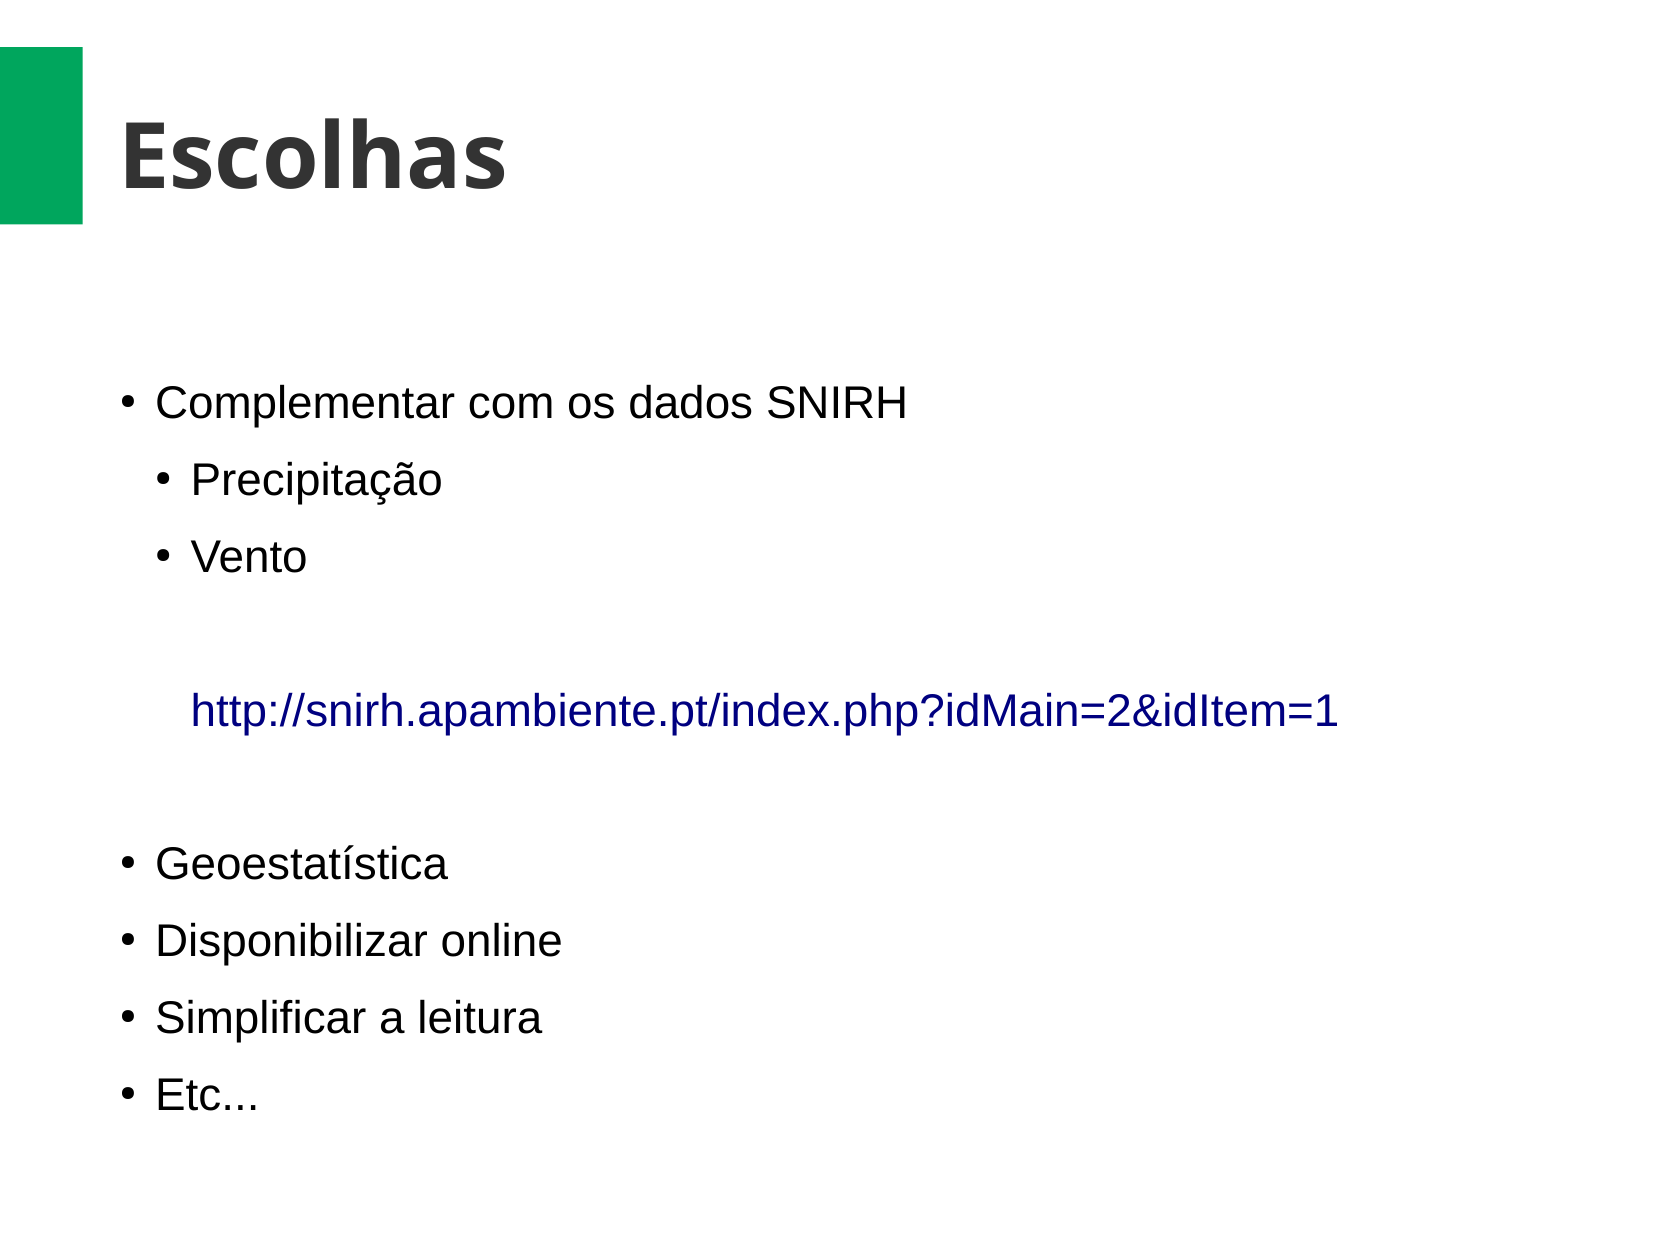

# Escolhas
Complementar com os dados SNIRH
Precipitação
Vento
http://snirh.apambiente.pt/index.php?idMain=2&idItem=1
Geoestatística
Disponibilizar online
Simplificar a leitura
Etc...